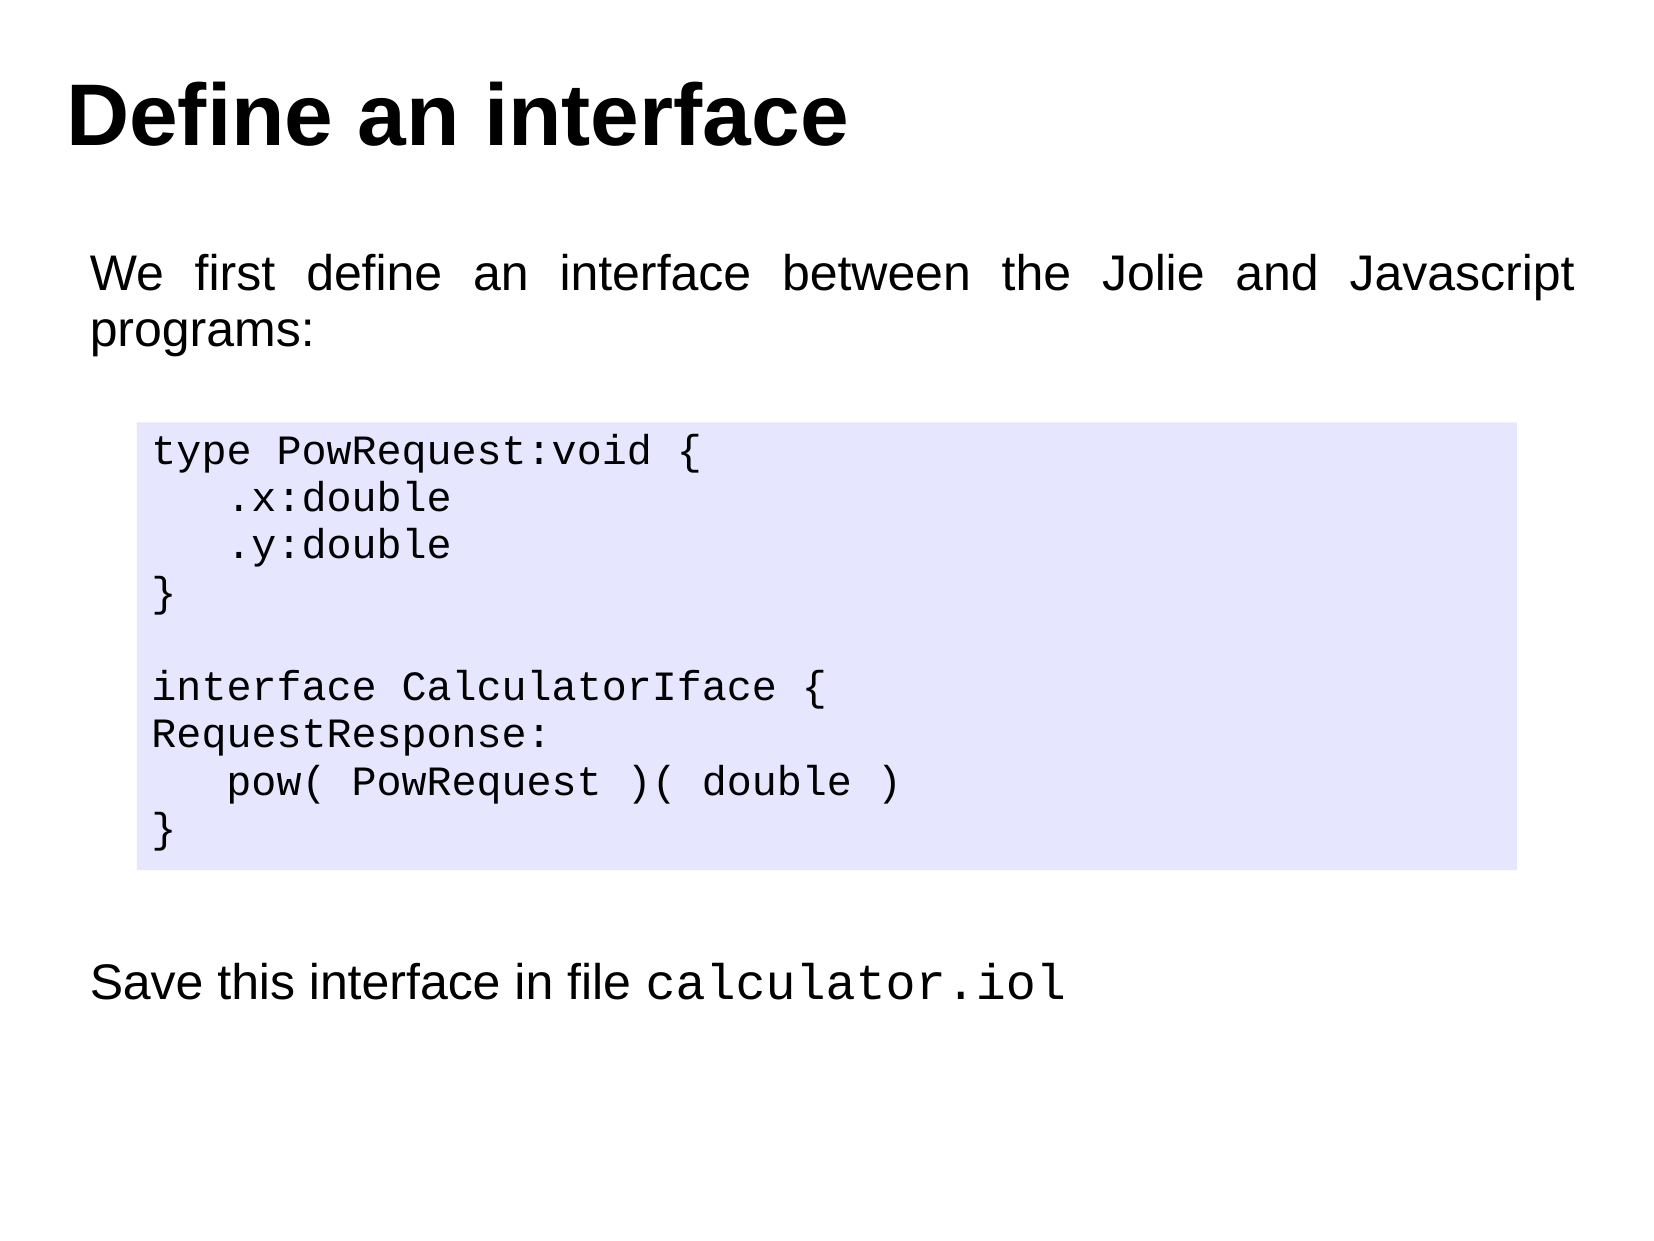

Define an interface
We first define an interface between the Jolie and Javascript programs:
type PowRequest:void {
	.x:double
	.y:double
}
interface CalculatorIface {
RequestResponse:
	pow( PowRequest )( double )
}
Save this interface in file calculator.iol